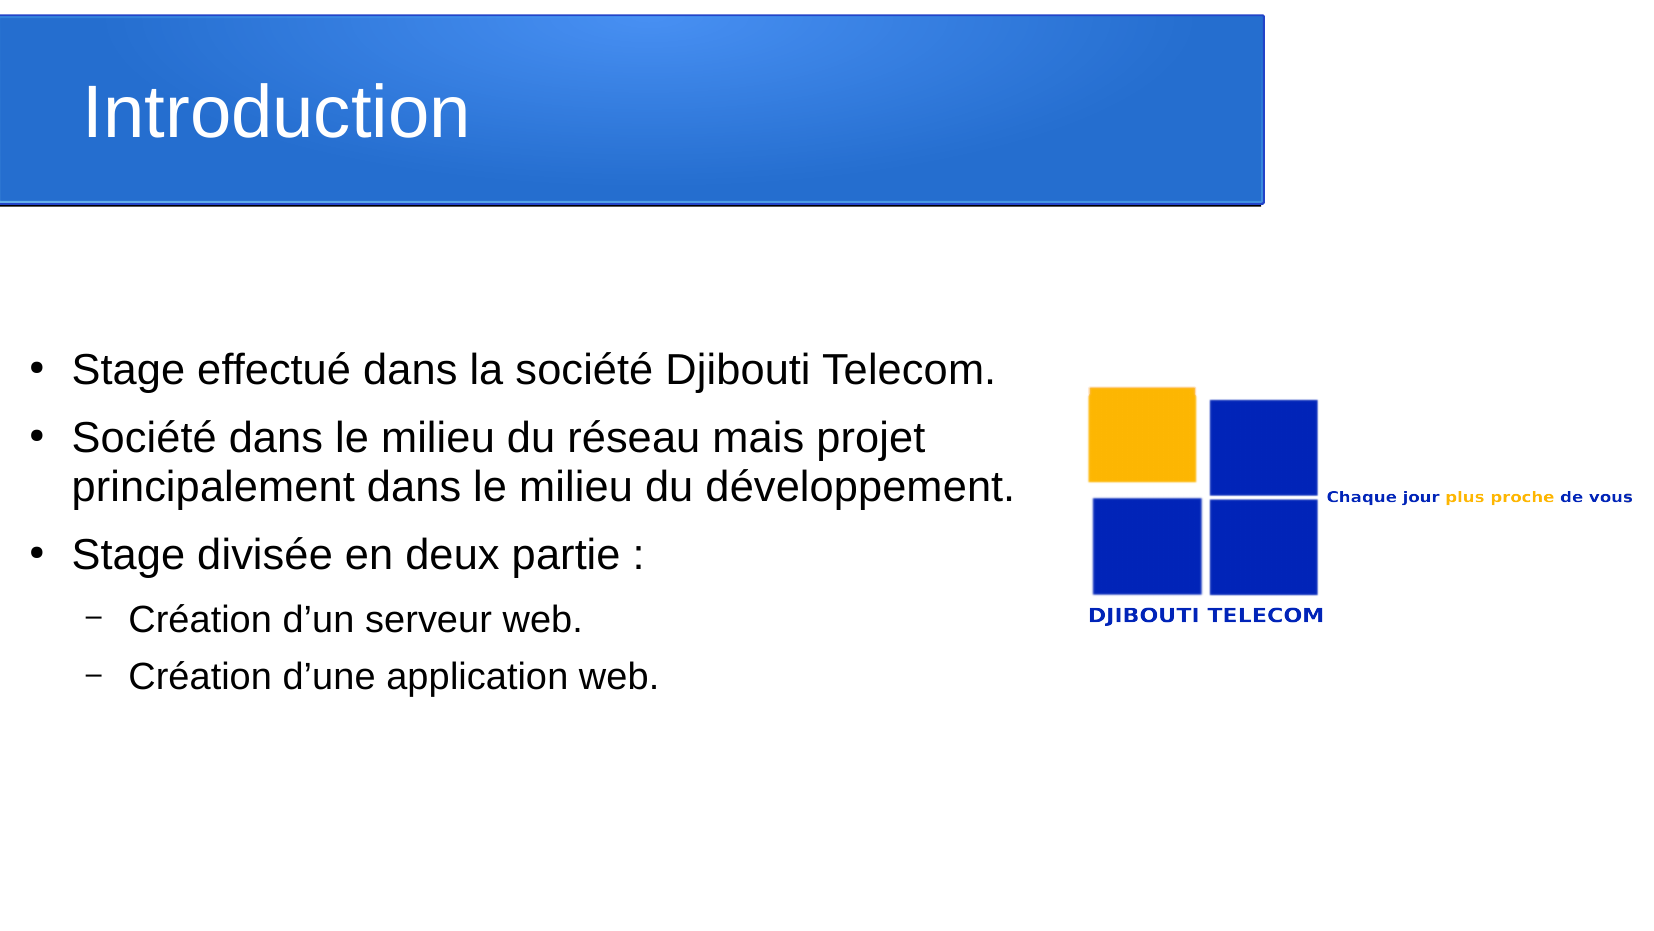

# Introduction
Stage effectué dans la société Djibouti Telecom.
Société dans le milieu du réseau mais projet principalement dans le milieu du développement.
Stage divisée en deux partie :
Création d’un serveur web.
Création d’une application web.